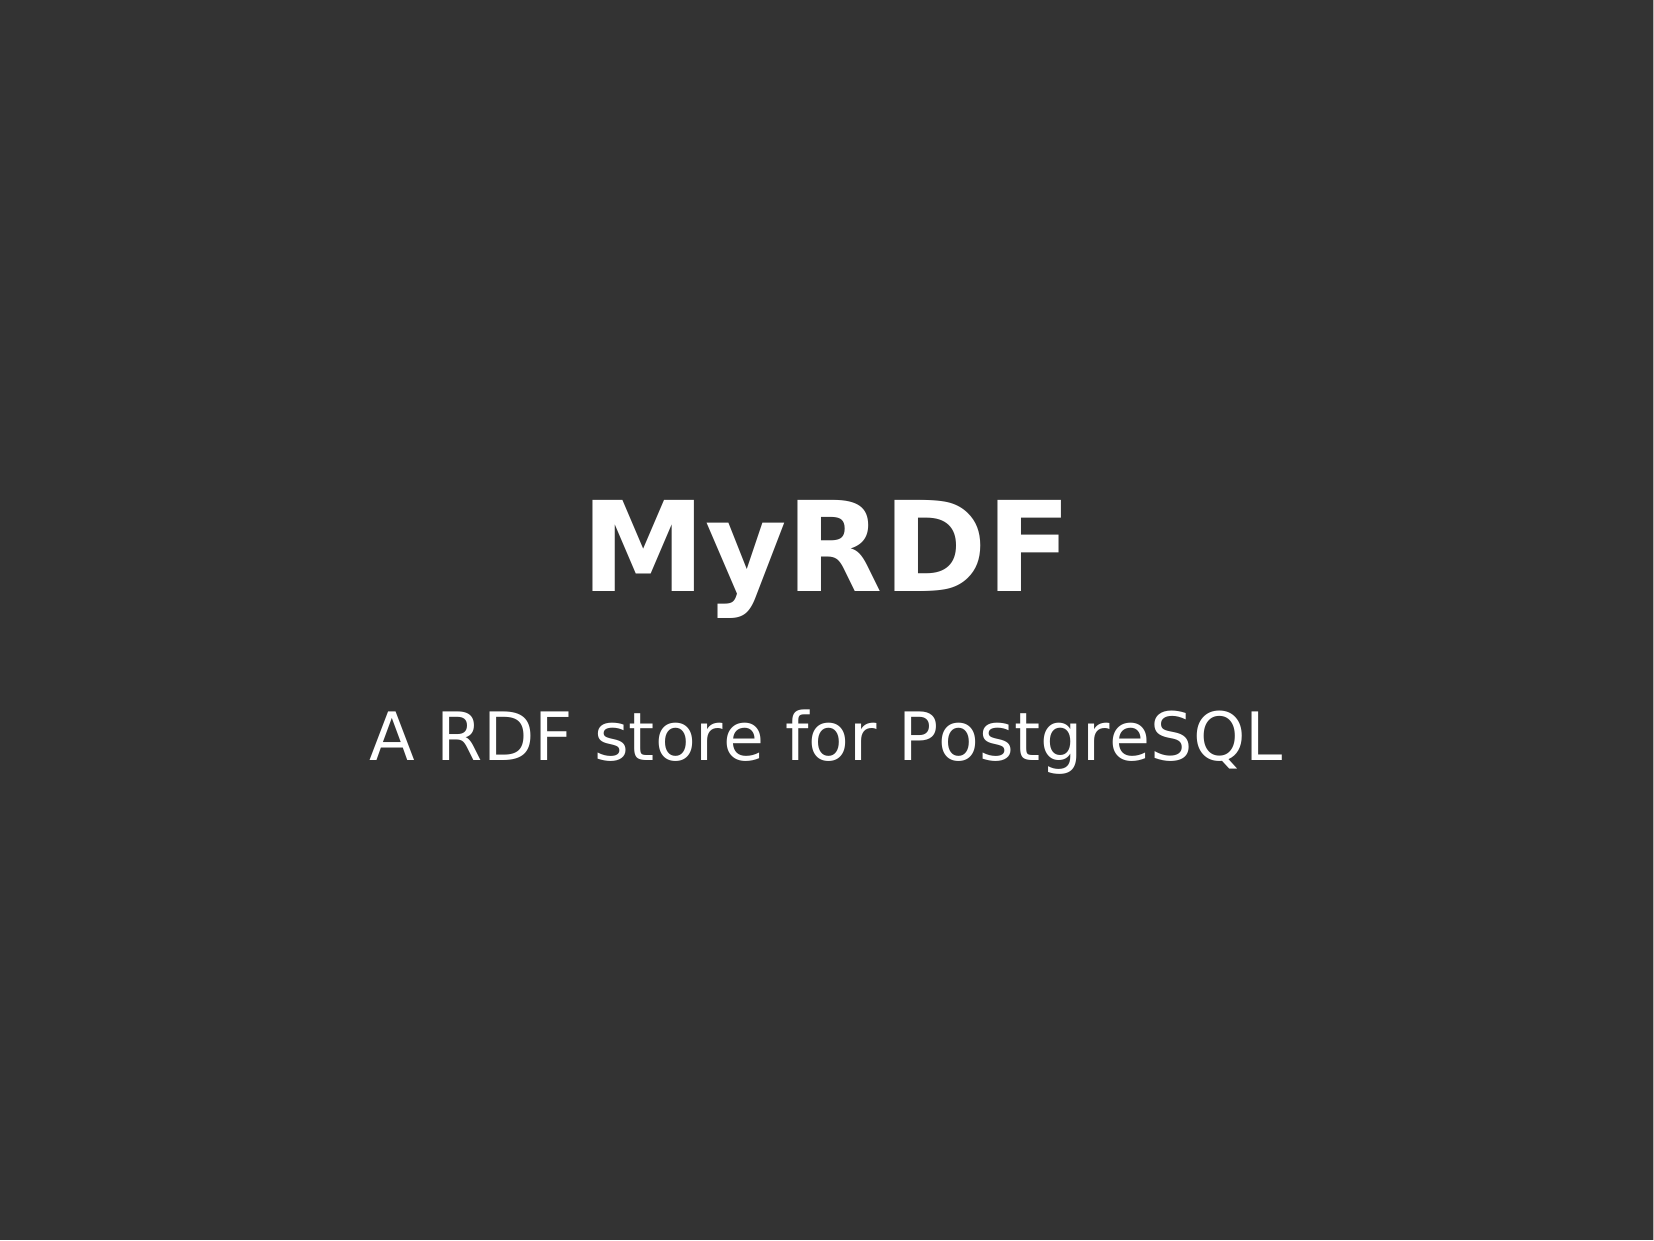

# MyRDF
A RDF store for PostgreSQL